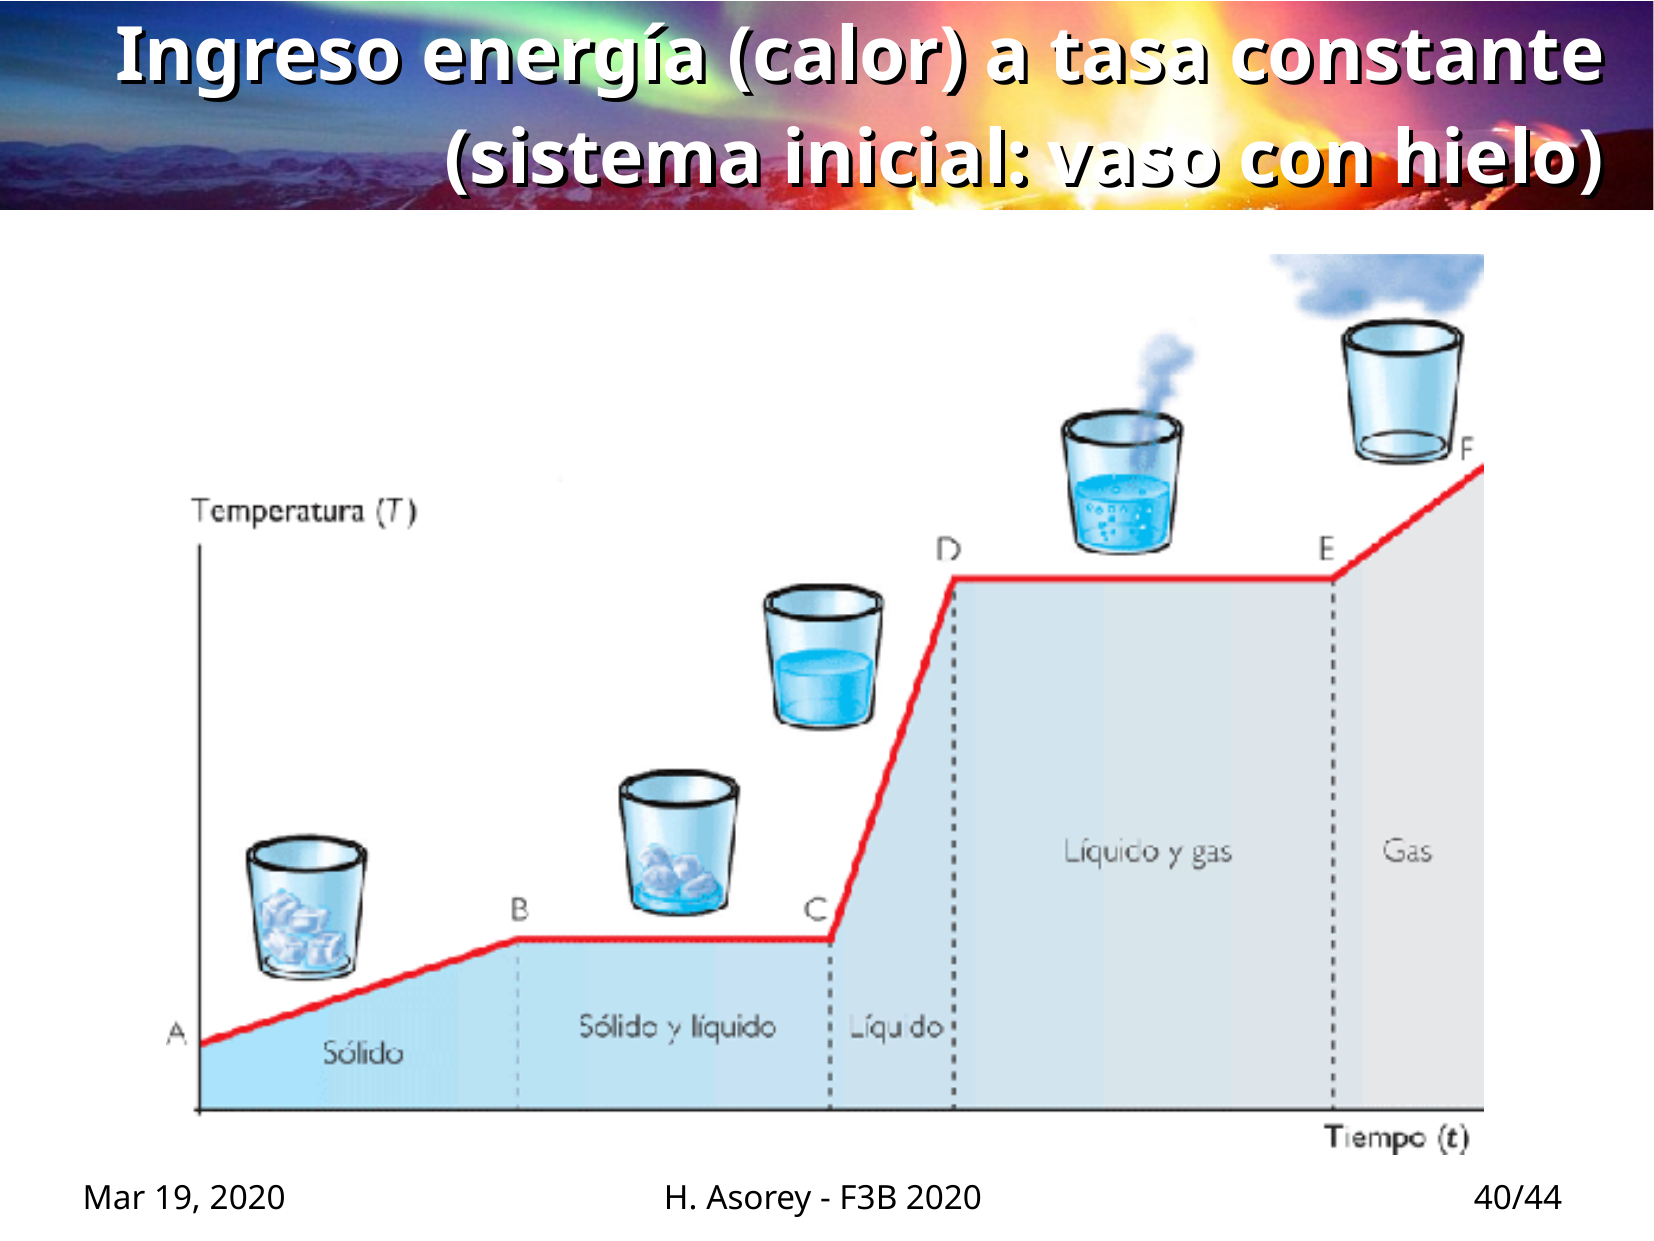

# Ingreso energía (calor) a tasa constante (sistema inicial: vaso con hielo)
Mar 19, 2020
H. Asorey - F3B 2020
40